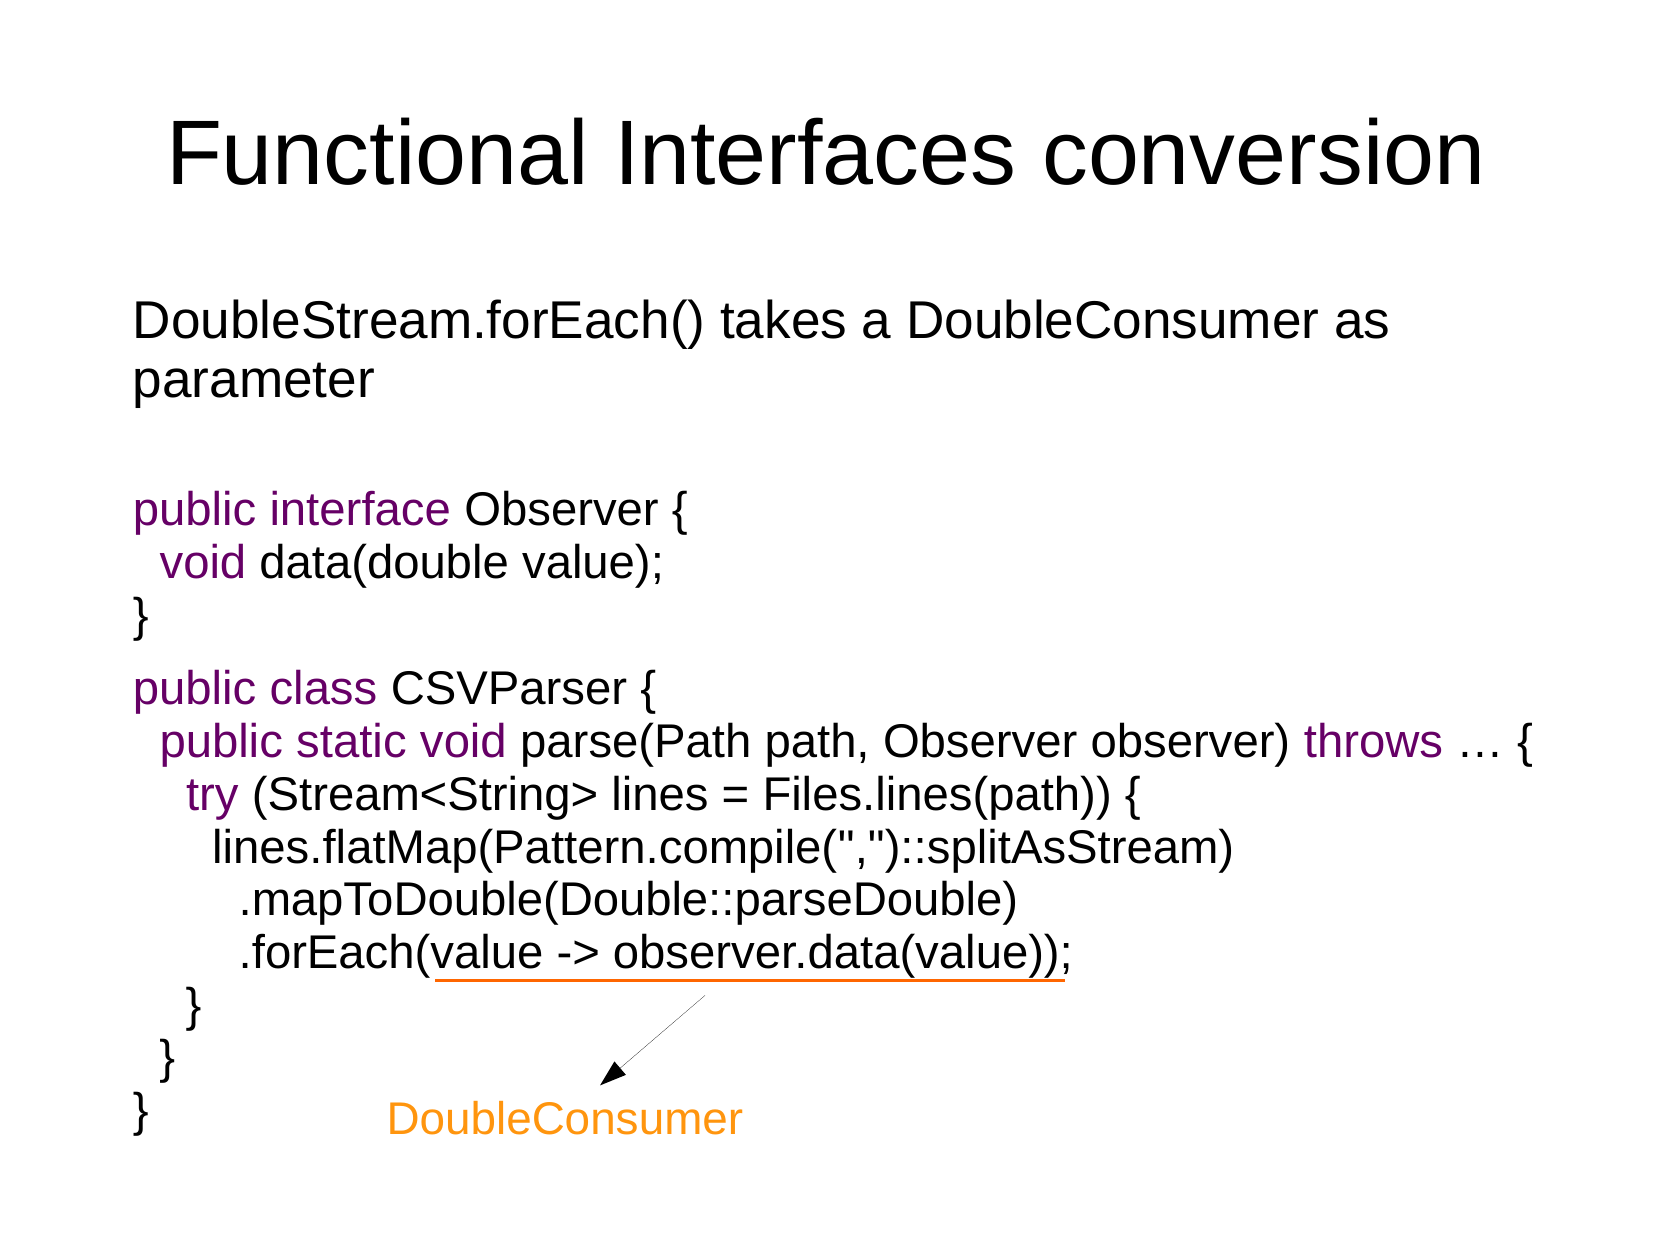

# Functional Interfaces conversion
DoubleStream.forEach() takes a DoubleConsumer as parameter
public interface Observer {
 void data(double value);
}
public class CSVParser {
 public static void parse(Path path, Observer observer) throws … {
 try (Stream<String> lines = Files.lines(path)) {
 lines.flatMap(Pattern.compile(",")::splitAsStream)
 .mapToDouble(Double::parseDouble)
 .forEach(value -> observer.data(value));
 }
 }
}
DoubleConsumer